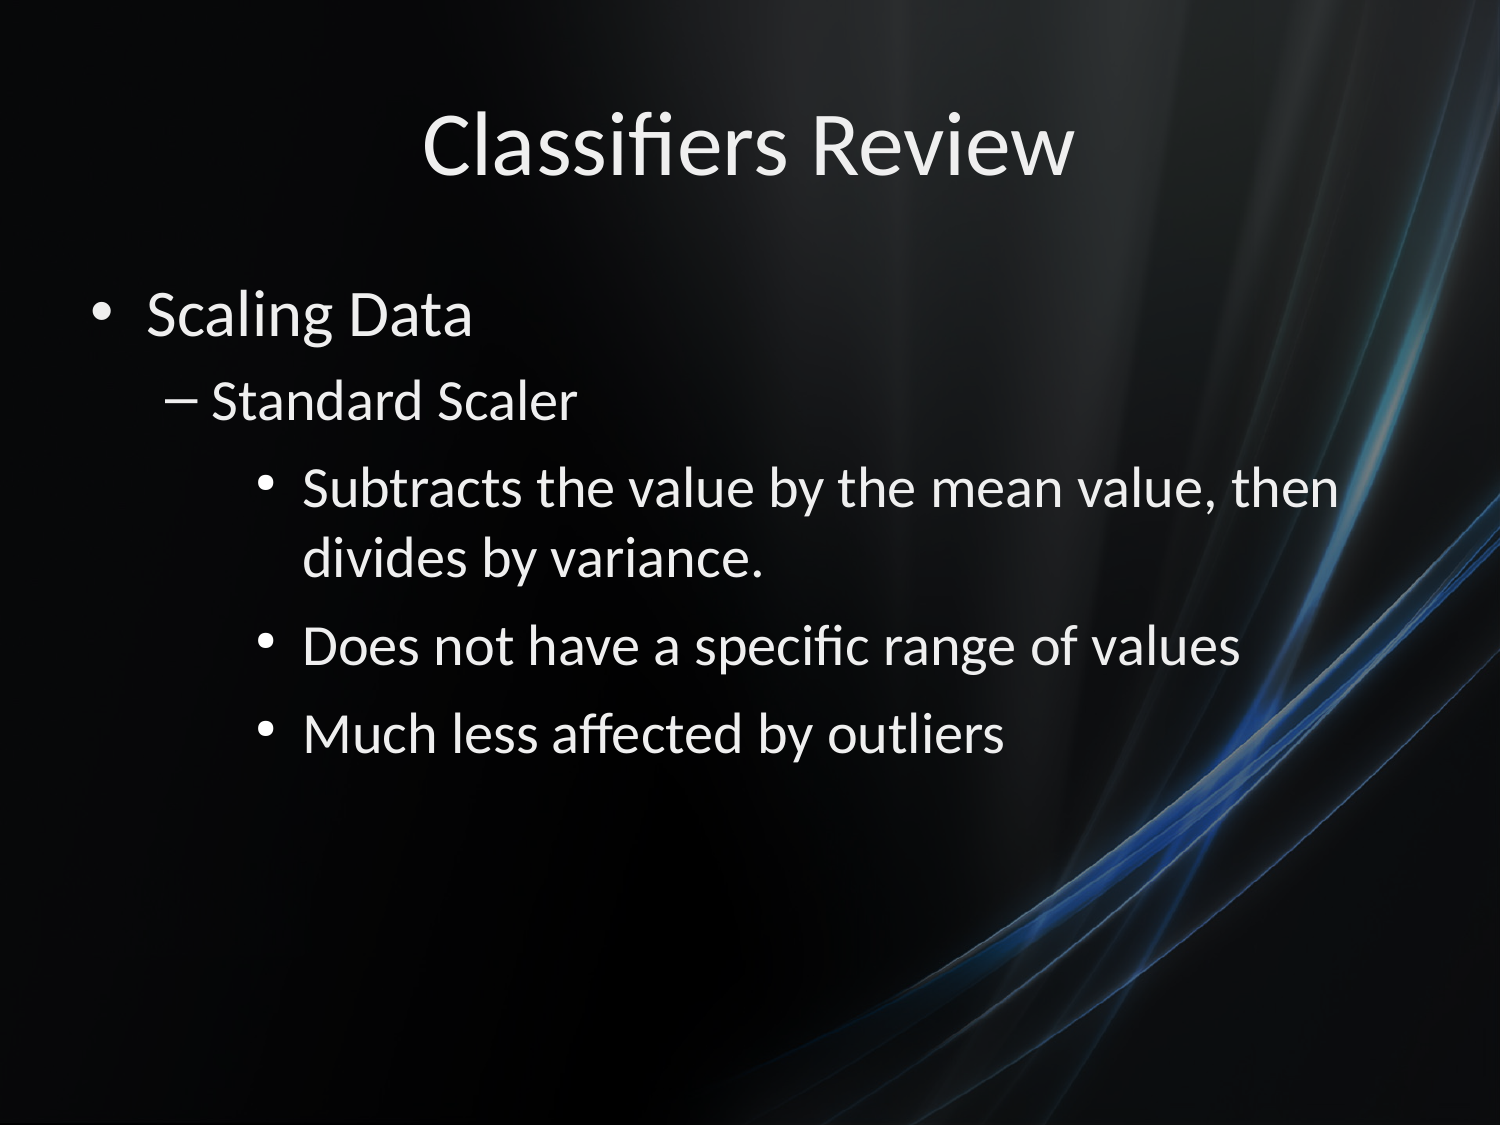

# Classifiers Review
Scaling Data
Standard Scaler
Subtracts the value by the mean value, then divides by variance.
Does not have a specific range of values
Much less affected by outliers